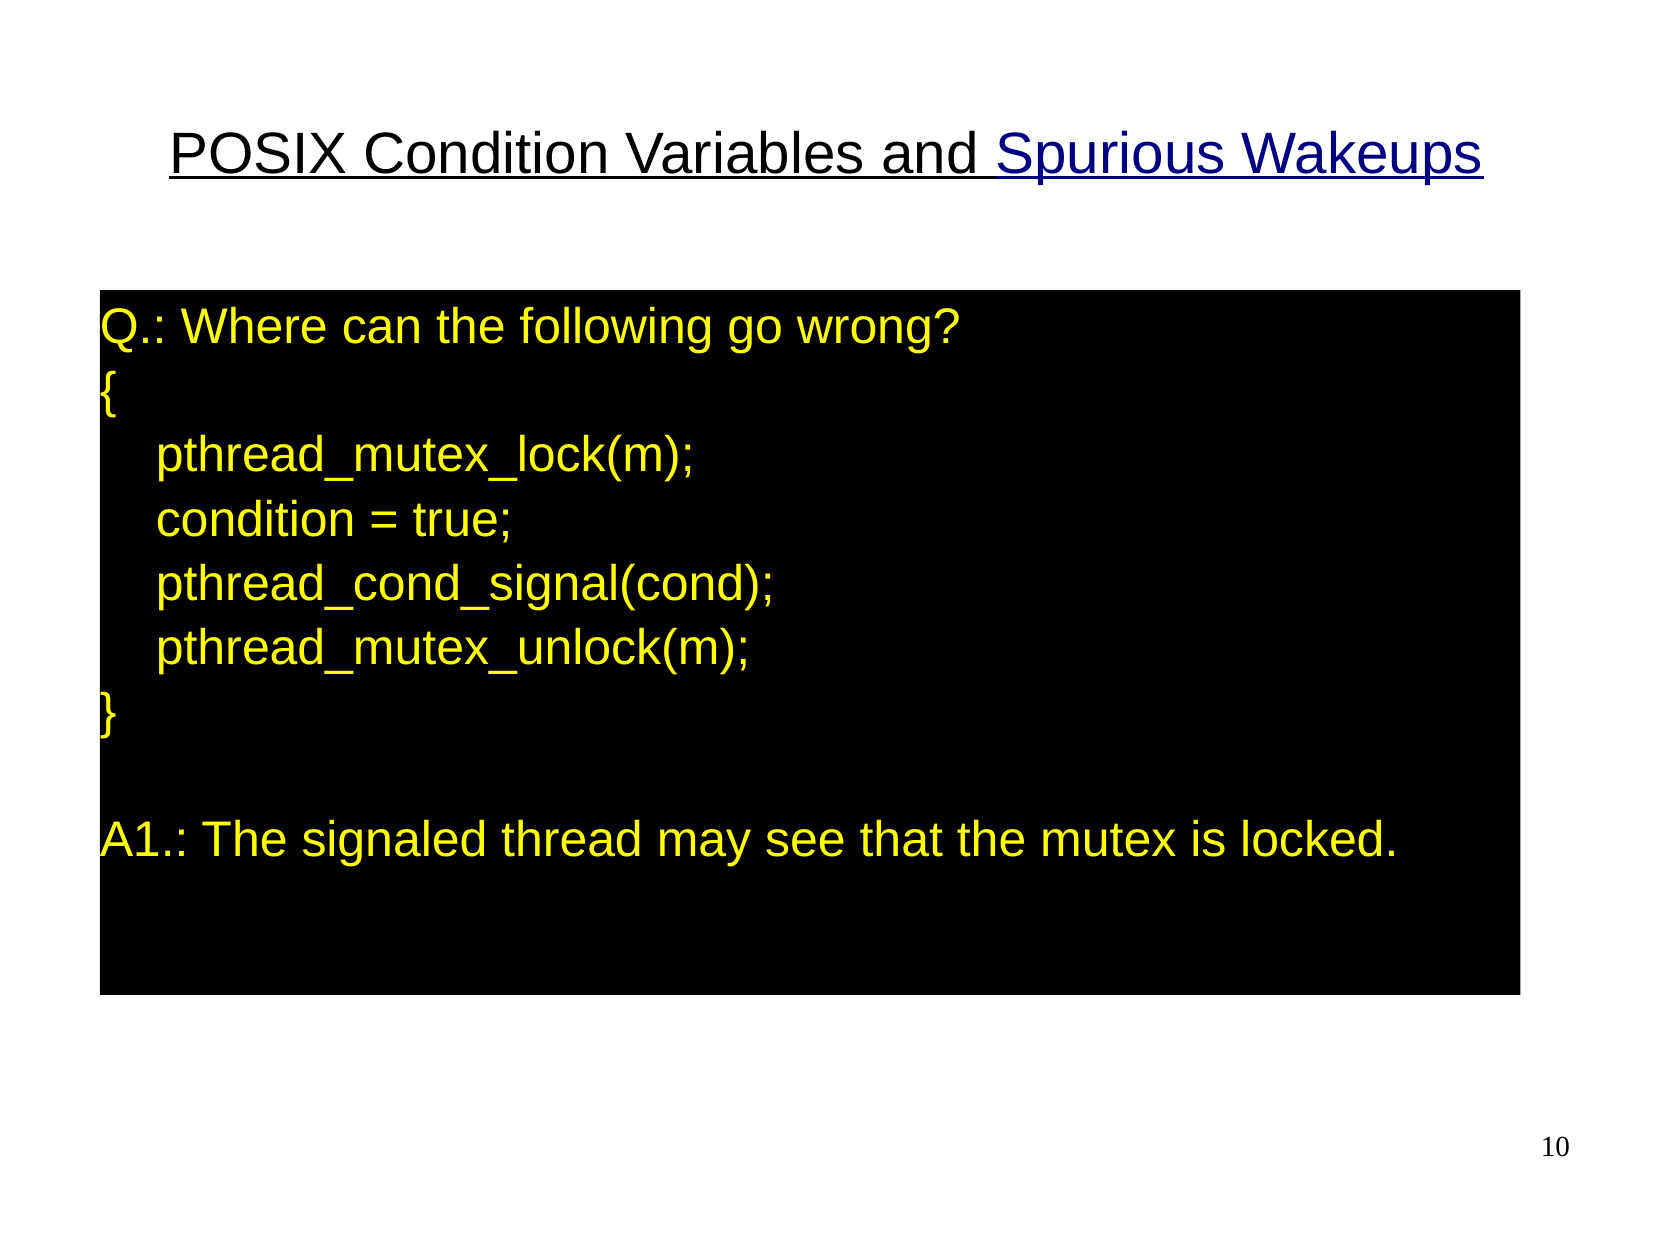

# POSIX Condition Variables and Spurious Wakeups
Q.: Where can the following go wrong?
{
 pthread_mutex_lock(m);
 condition = true;
 pthread_cond_signal(cond);
 pthread_mutex_unlock(m);
}
A1.: The signaled thread may see that the mutex is locked.
10